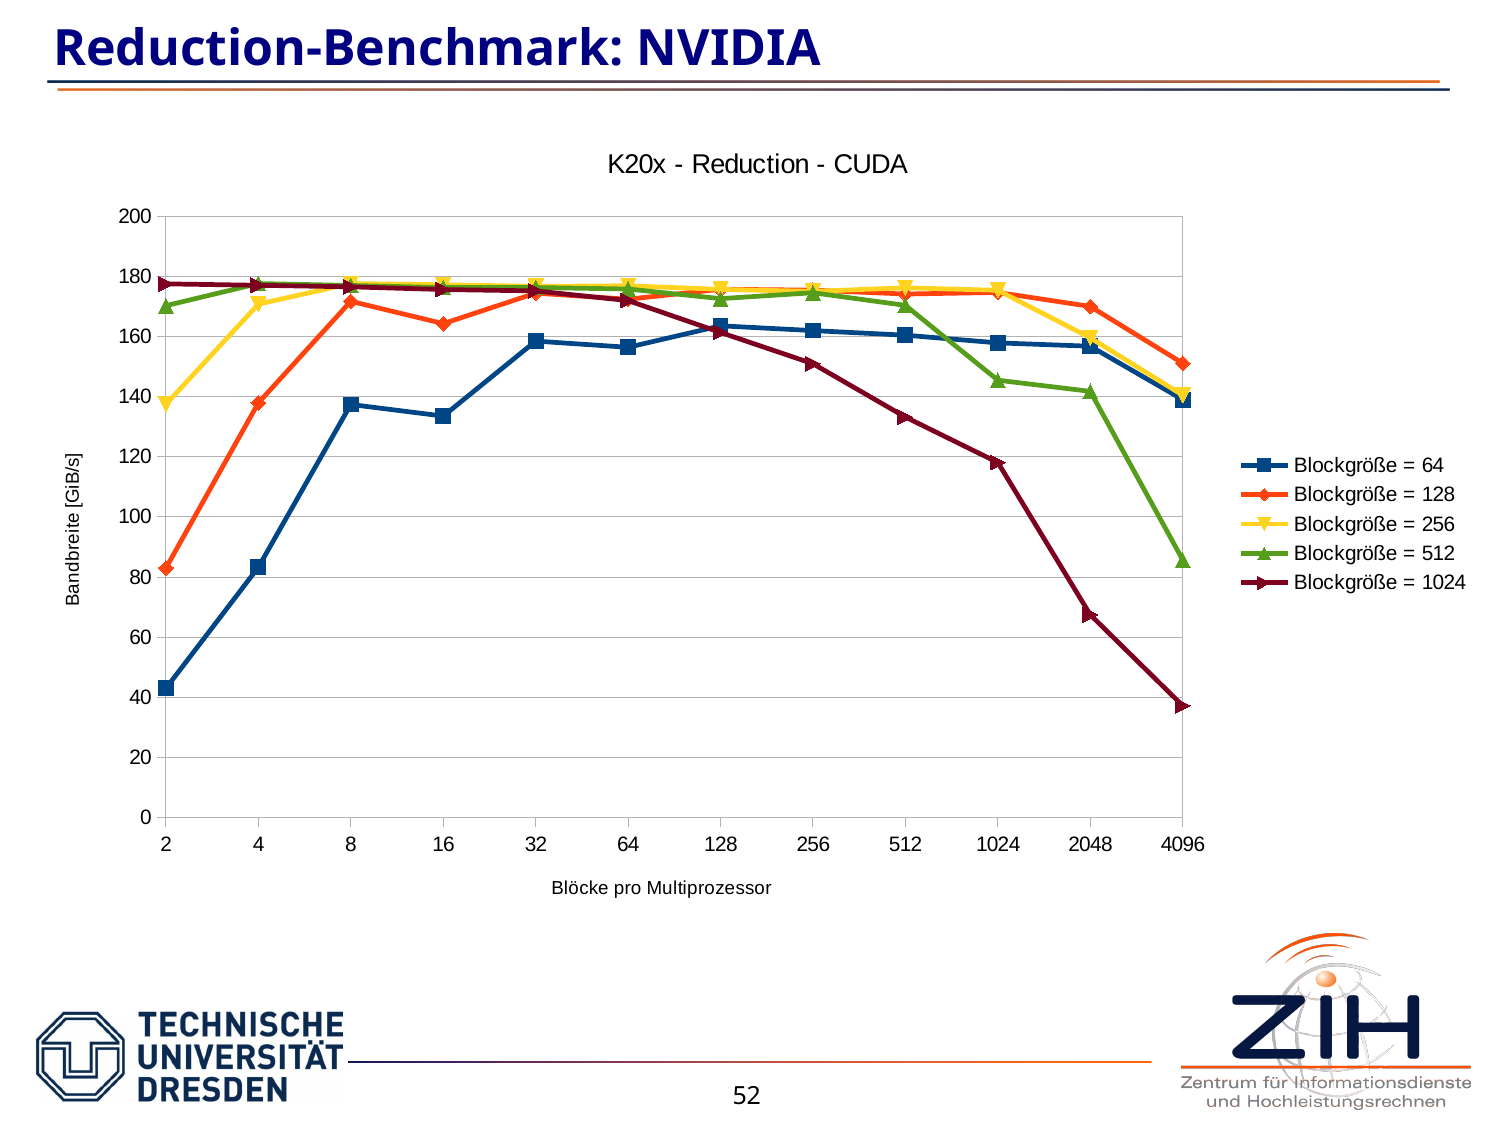

# Reduction-Benchmark: NVIDIA
### Chart: K20x - Reduction - CUDA
| Category | Blockgröße = 64 | Blockgröße = 128 | Blockgröße = 256 | Blockgröße = 512 | Blockgröße = 1024 |
|---|---|---|---|---|---|
| 2 | 42.9904 | 82.9869 | 137.461 | 170.235 | 177.488 |
| 4 | 83.2492 | 137.924 | 170.745 | 177.606 | 177.007 |
| 8 | 137.393 | 171.687 | 177.606 | 176.958 | 176.496 |
| 16 | 133.518 | 164.268 | 177.195 | 176.241 | 175.597 |
| 32 | 158.458 | 174.398 | 176.669 | 176.276 | 175.14 |
| 64 | 156.406 | 172.373 | 176.857 | 175.784 | 171.926 |
| 128 | 163.537 | 175.709 | 175.659 | 172.573 | 161.333 |
| 256 | 161.961 | 175.398 | 175.0 | 174.534 | 150.935 |
| 512 | 160.417 | 174.115 | 176.187 | 170.341 | 133.202 |
| 1024 | 157.868 | 174.63 | 175.338 | 145.451 | 118.088 |
| 2048 | 156.744 | 169.98 | 159.56 | 141.738 | 67.4496 |
| 4096 | 139.007 | 151.088 | 140.474 | 85.6772 | 37.1804 |52